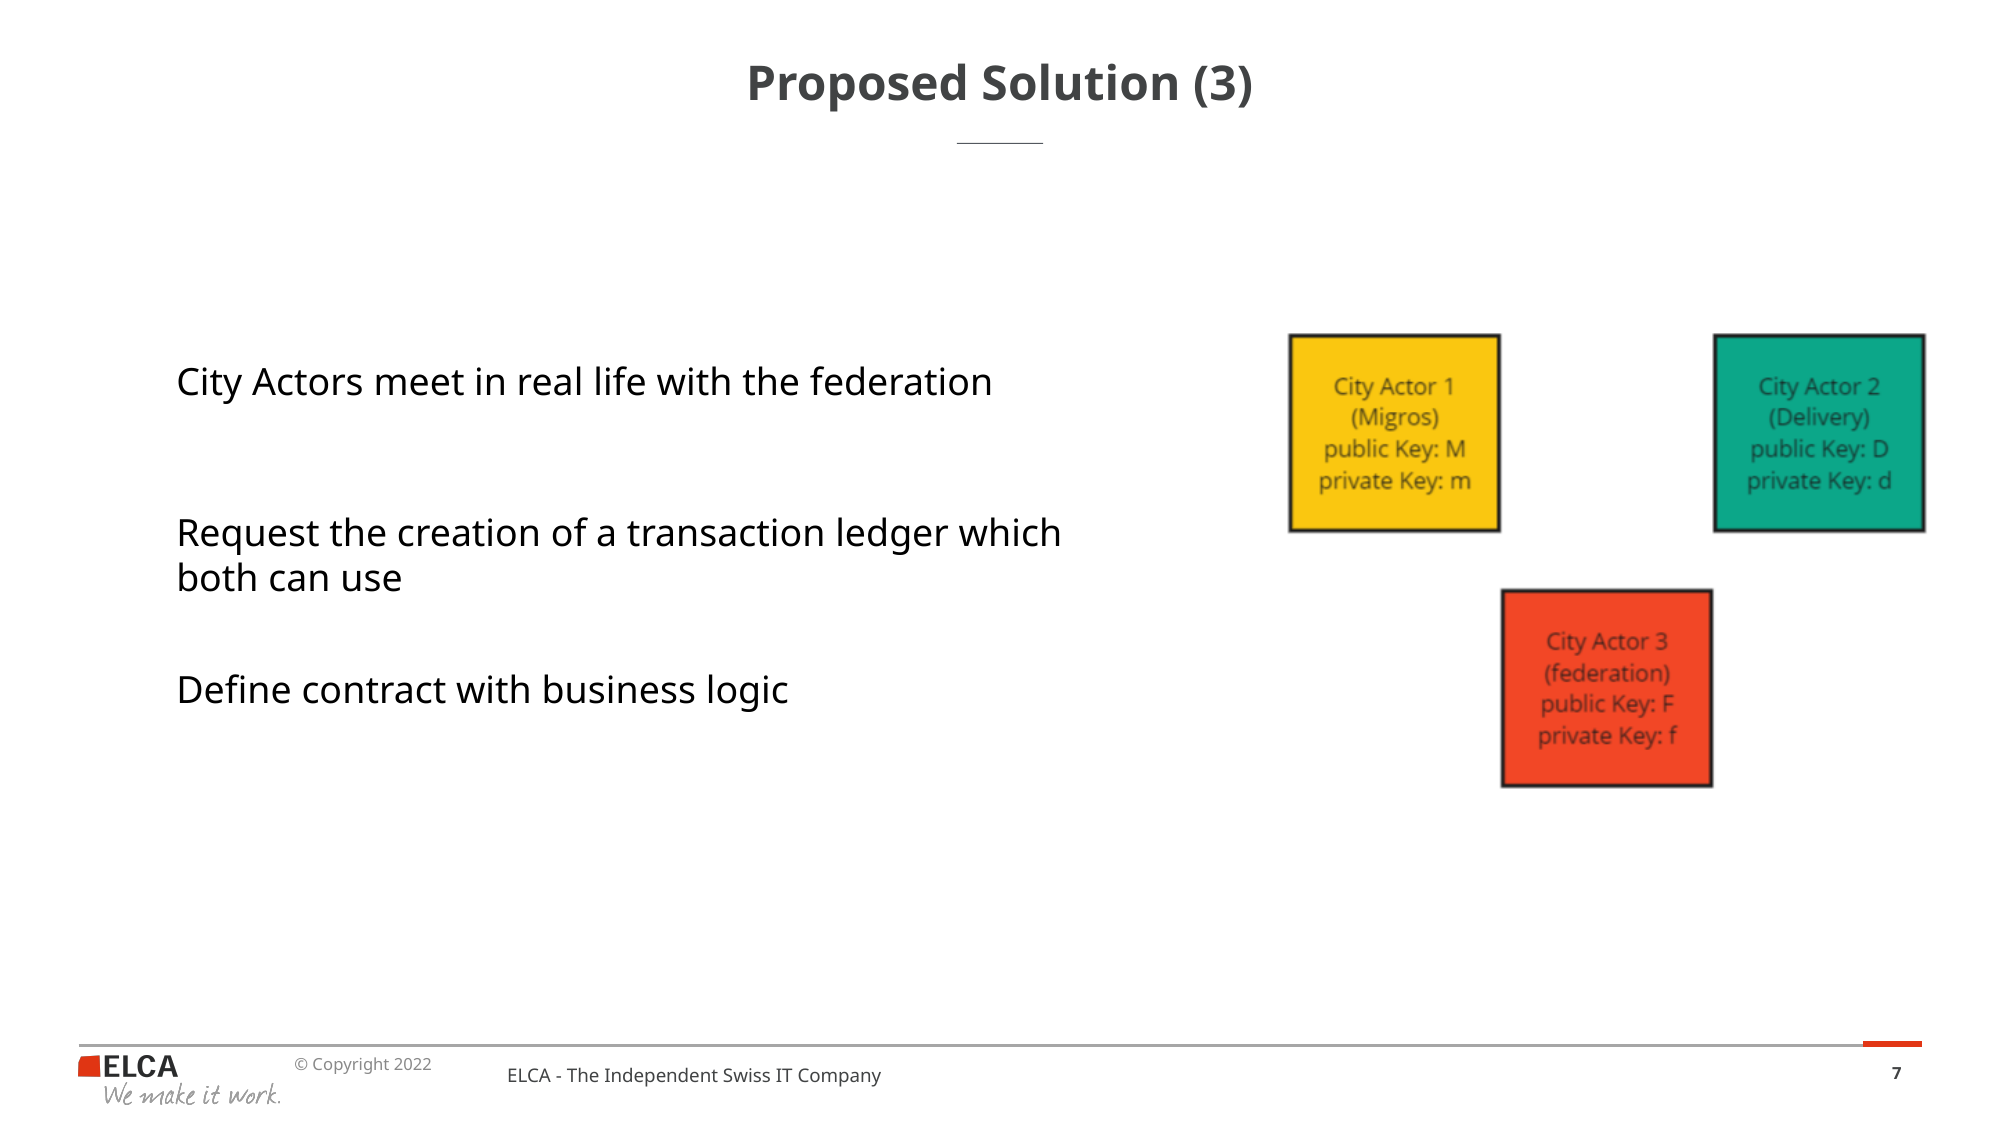

# Proposed Solution (3)
City Actors meet in real life with the federation
Request the creation of a transaction ledger which both can use
Define contract with business logic
ELCA - The Independent Swiss IT Company